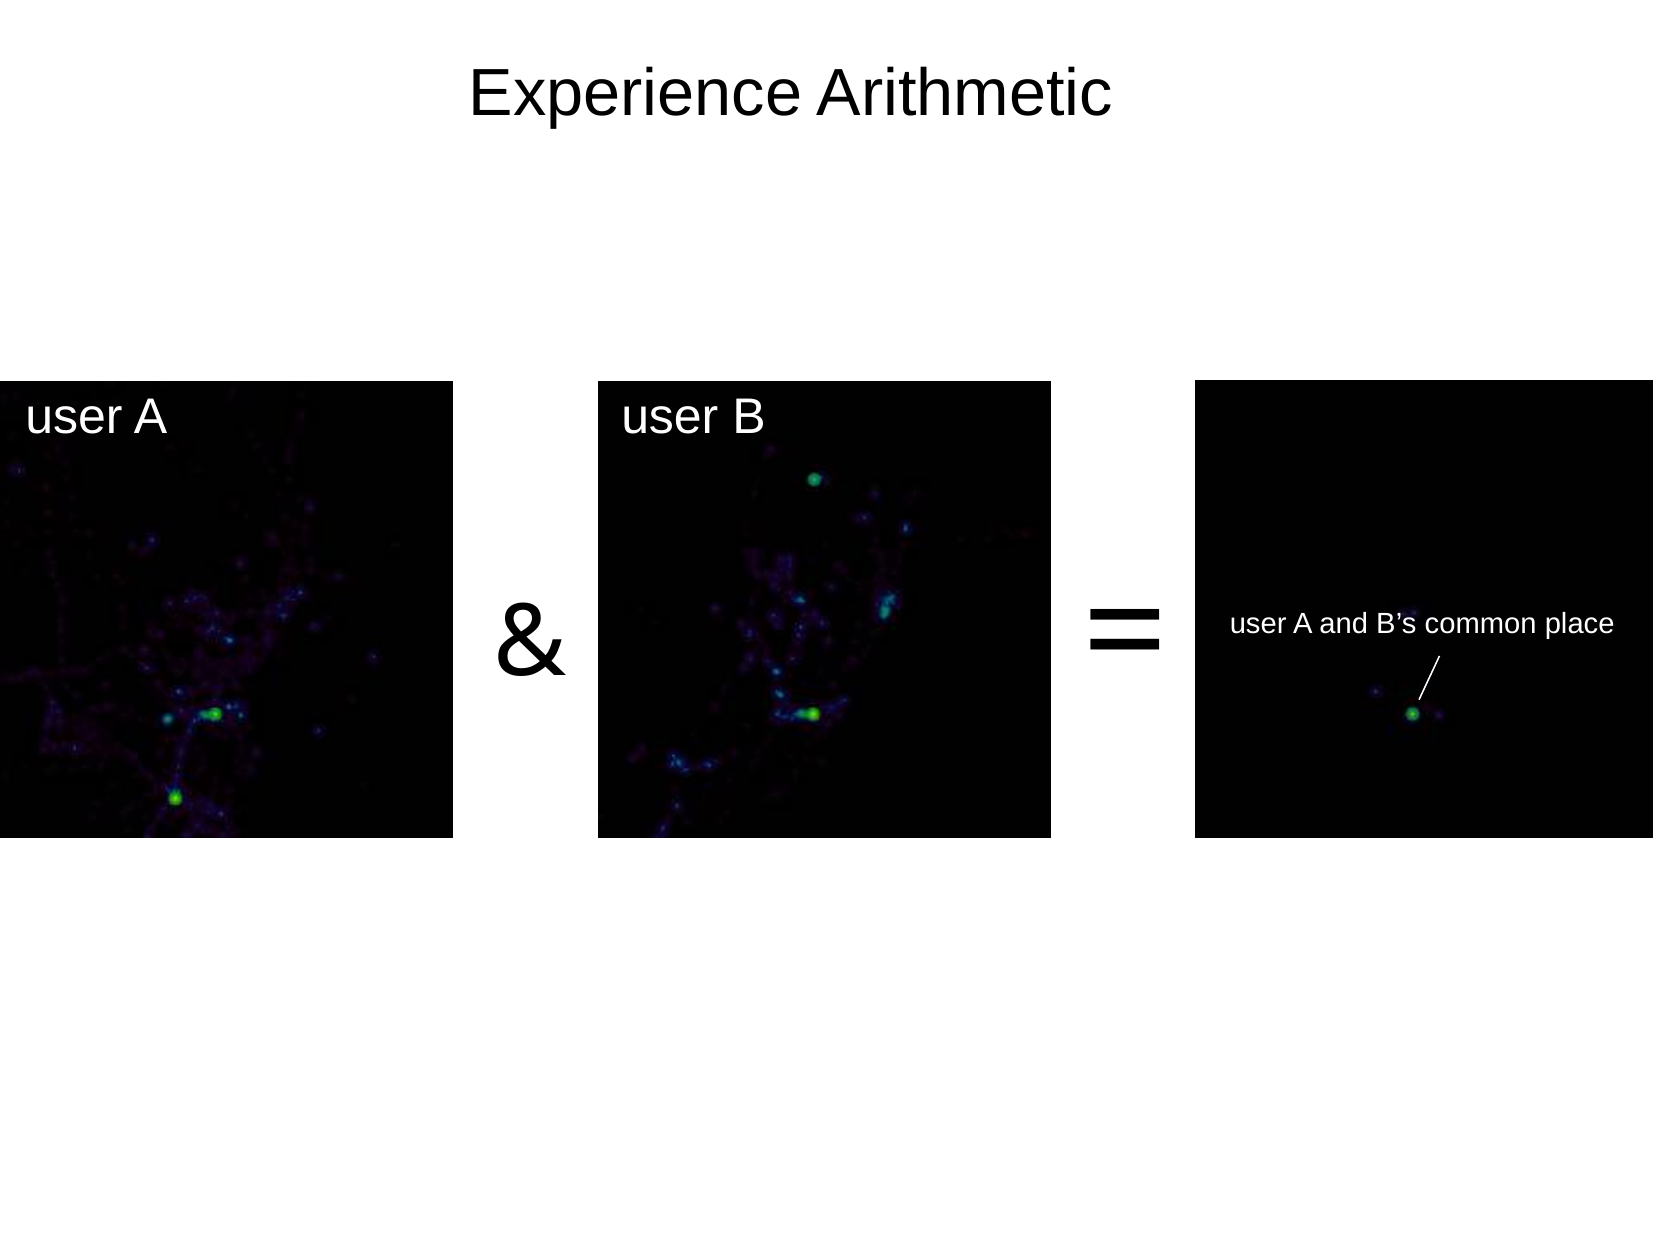

Experience Arithmetic
user A
user B
user A and B’s common place
=
&